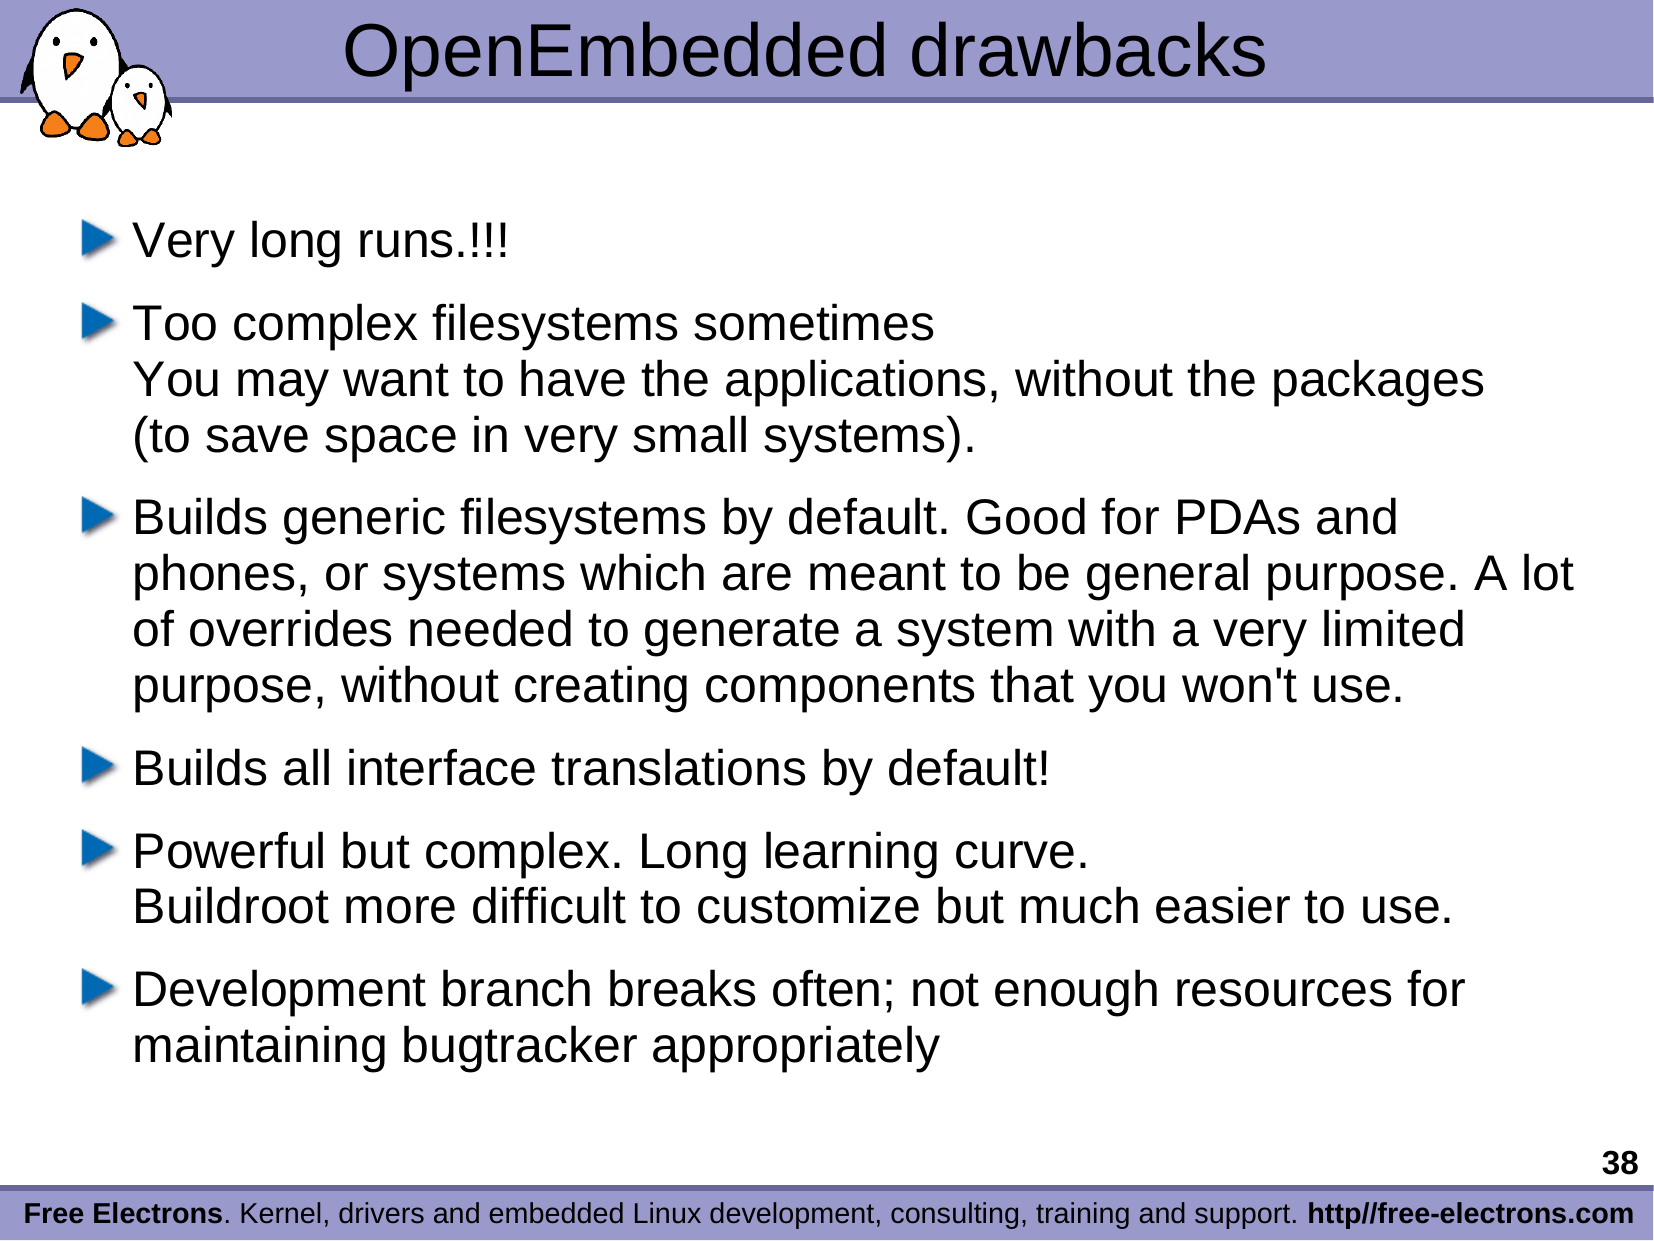

# OpenEmbedded drawbacks
Very long runs.!!!
Too complex filesystems sometimes
You may want to have the applications, without the packages
(to save space in very small systems).
Builds generic filesystems by default. Good for PDAs and phones, or systems which are meant to be general purpose. A lot of overrides needed to generate a system with a very limited purpose, without creating components that you won't use.
Builds all interface translations by default!
Powerful but complex. Long learning curve.
Buildroot more difficult to customize but much easier to use.
Development branch breaks often; not enough resources for maintaining bugtracker appropriately